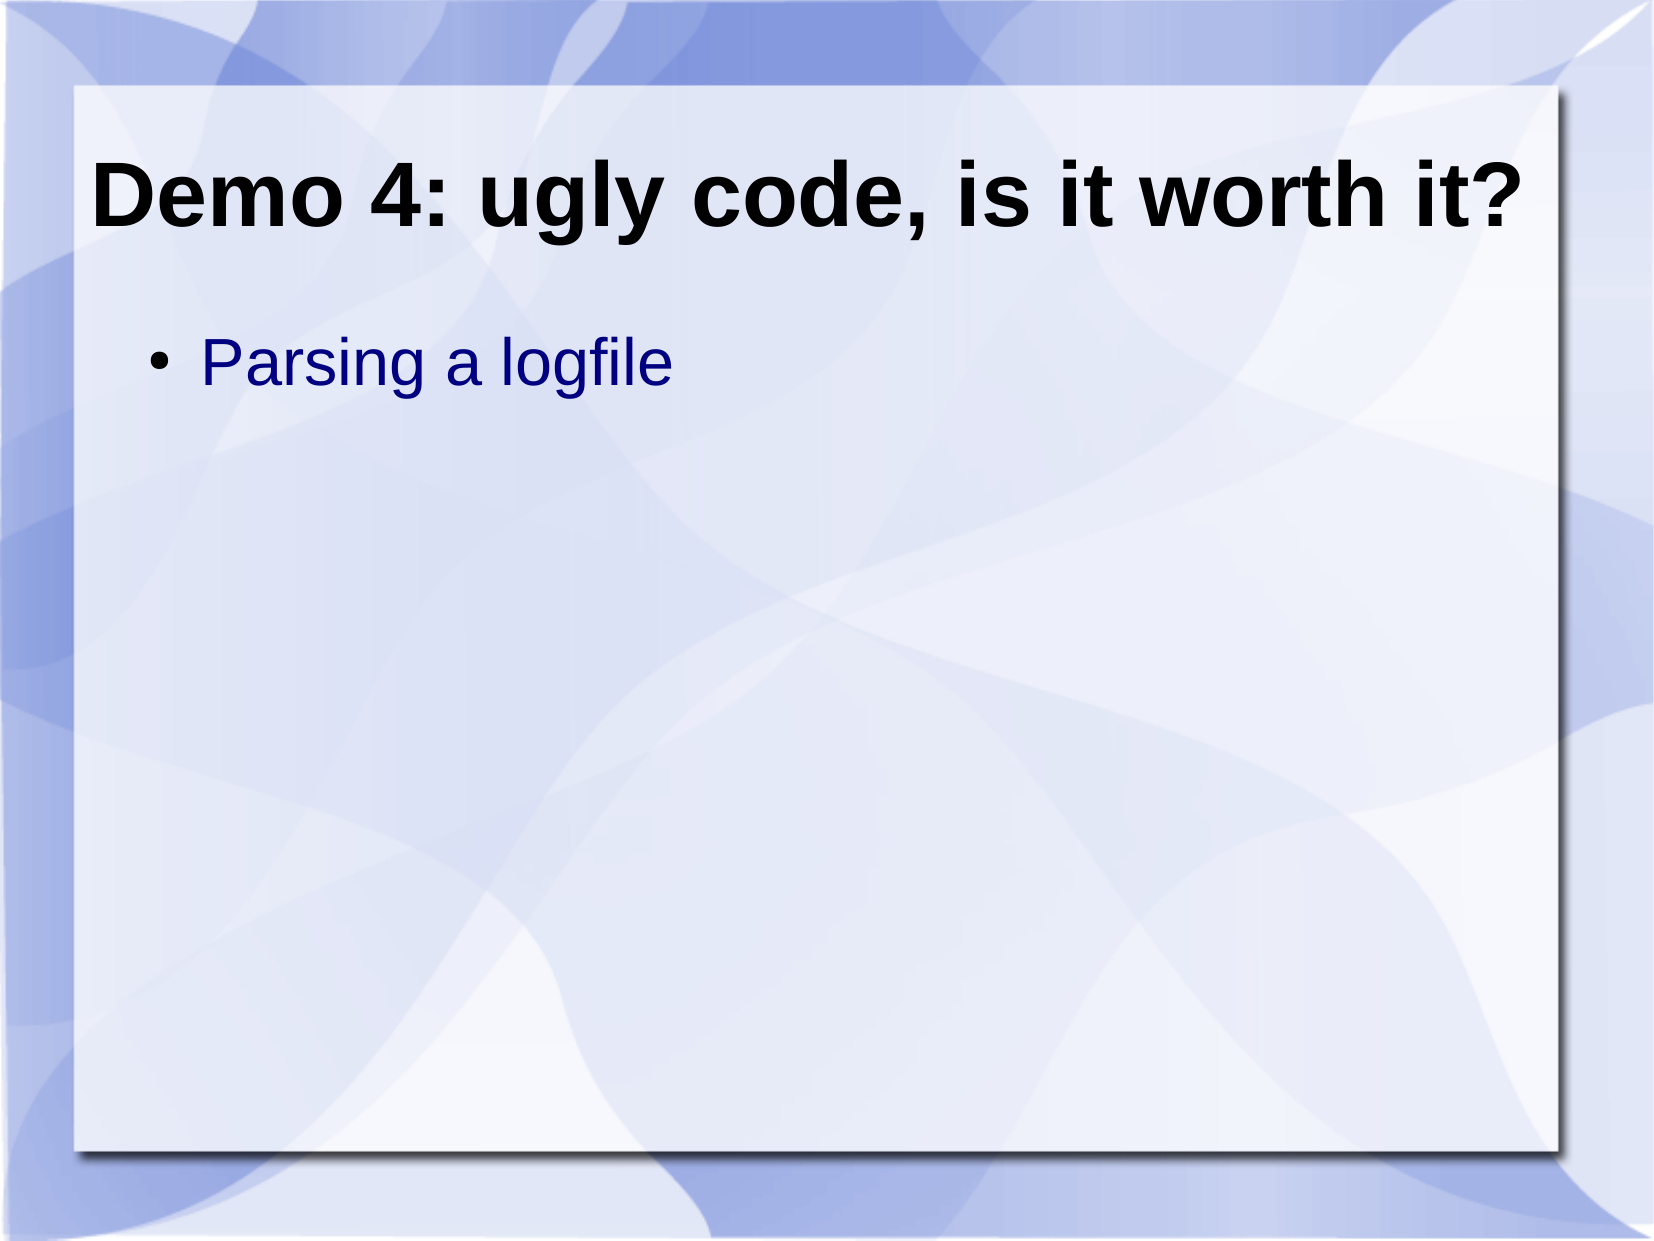

# Demo 4: ugly code, is it worth it?
Parsing a logfile